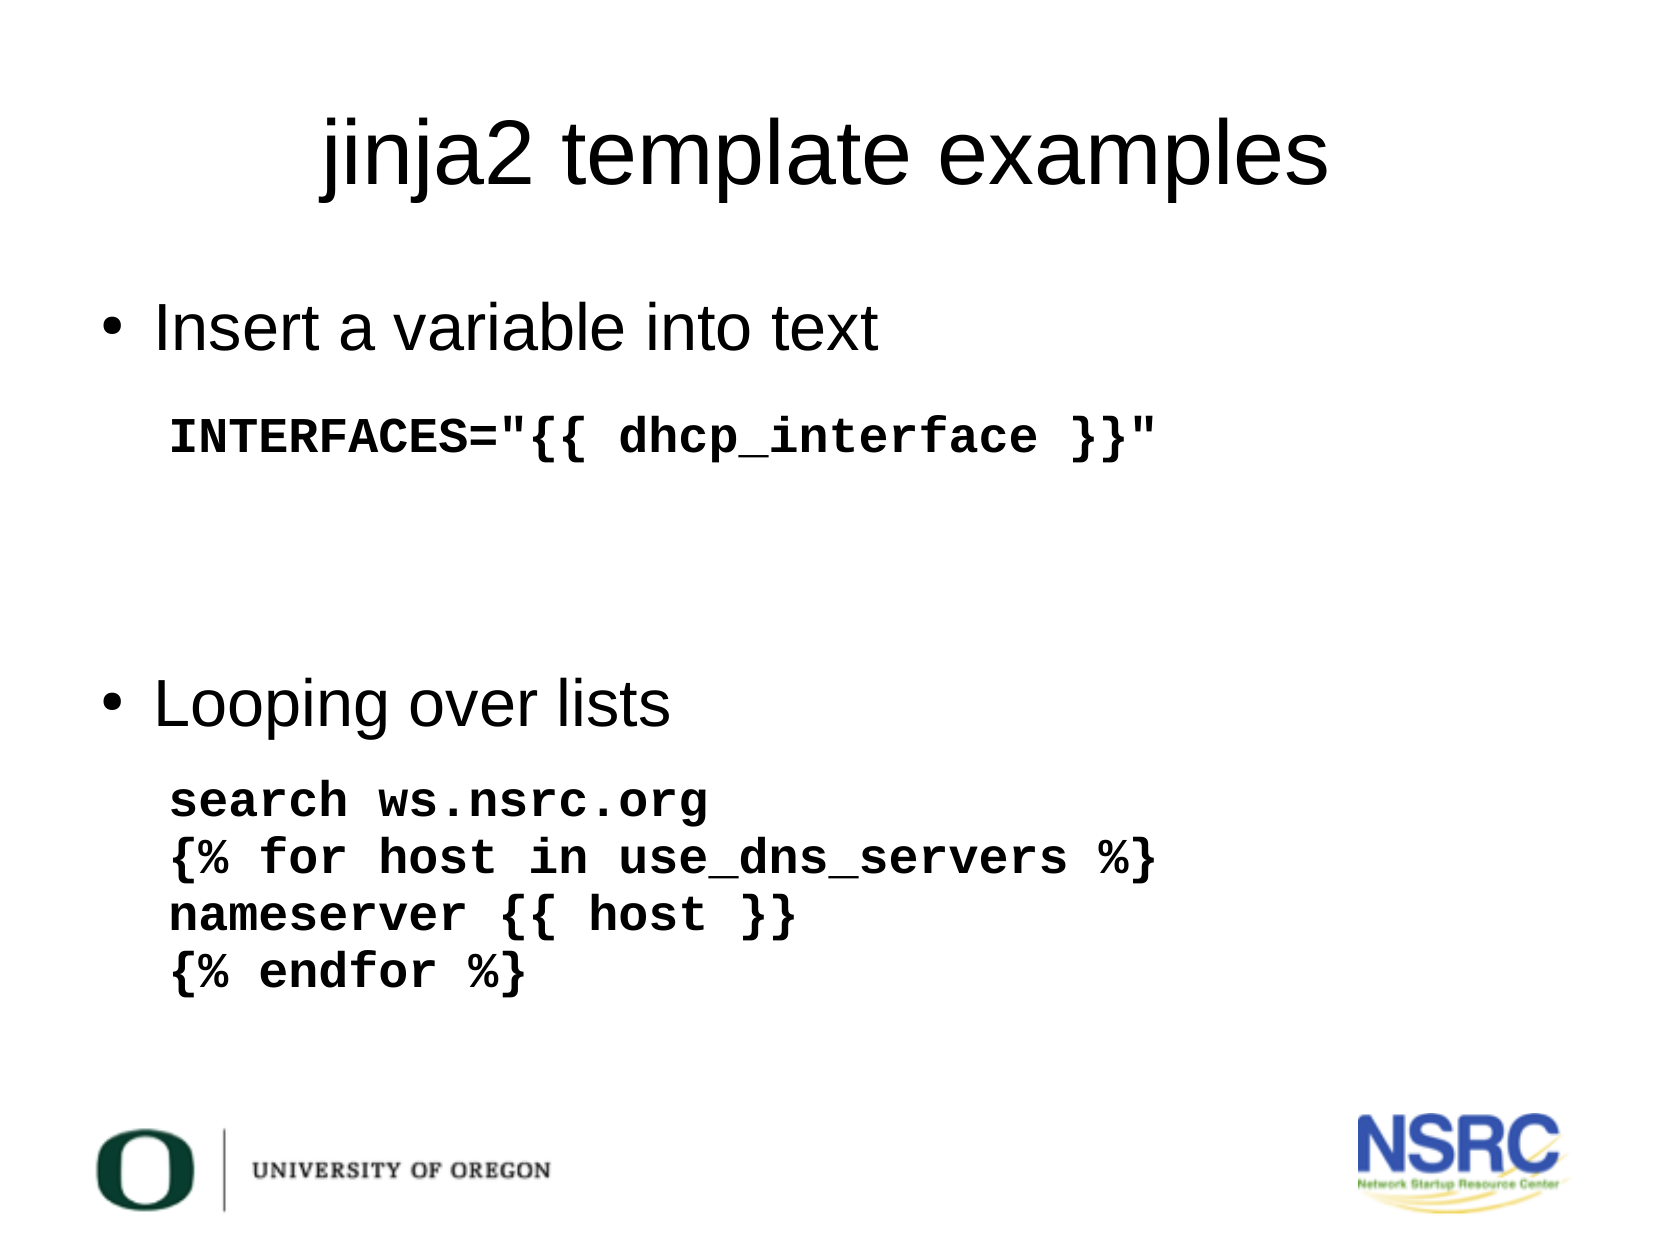

# jinja2 template examples
Insert a variable into text
INTERFACES="{{ dhcp_interface }}"
Looping over lists
search ws.nsrc.org
{% for host in use_dns_servers %}
nameserver {{ host }}
{% endfor %}